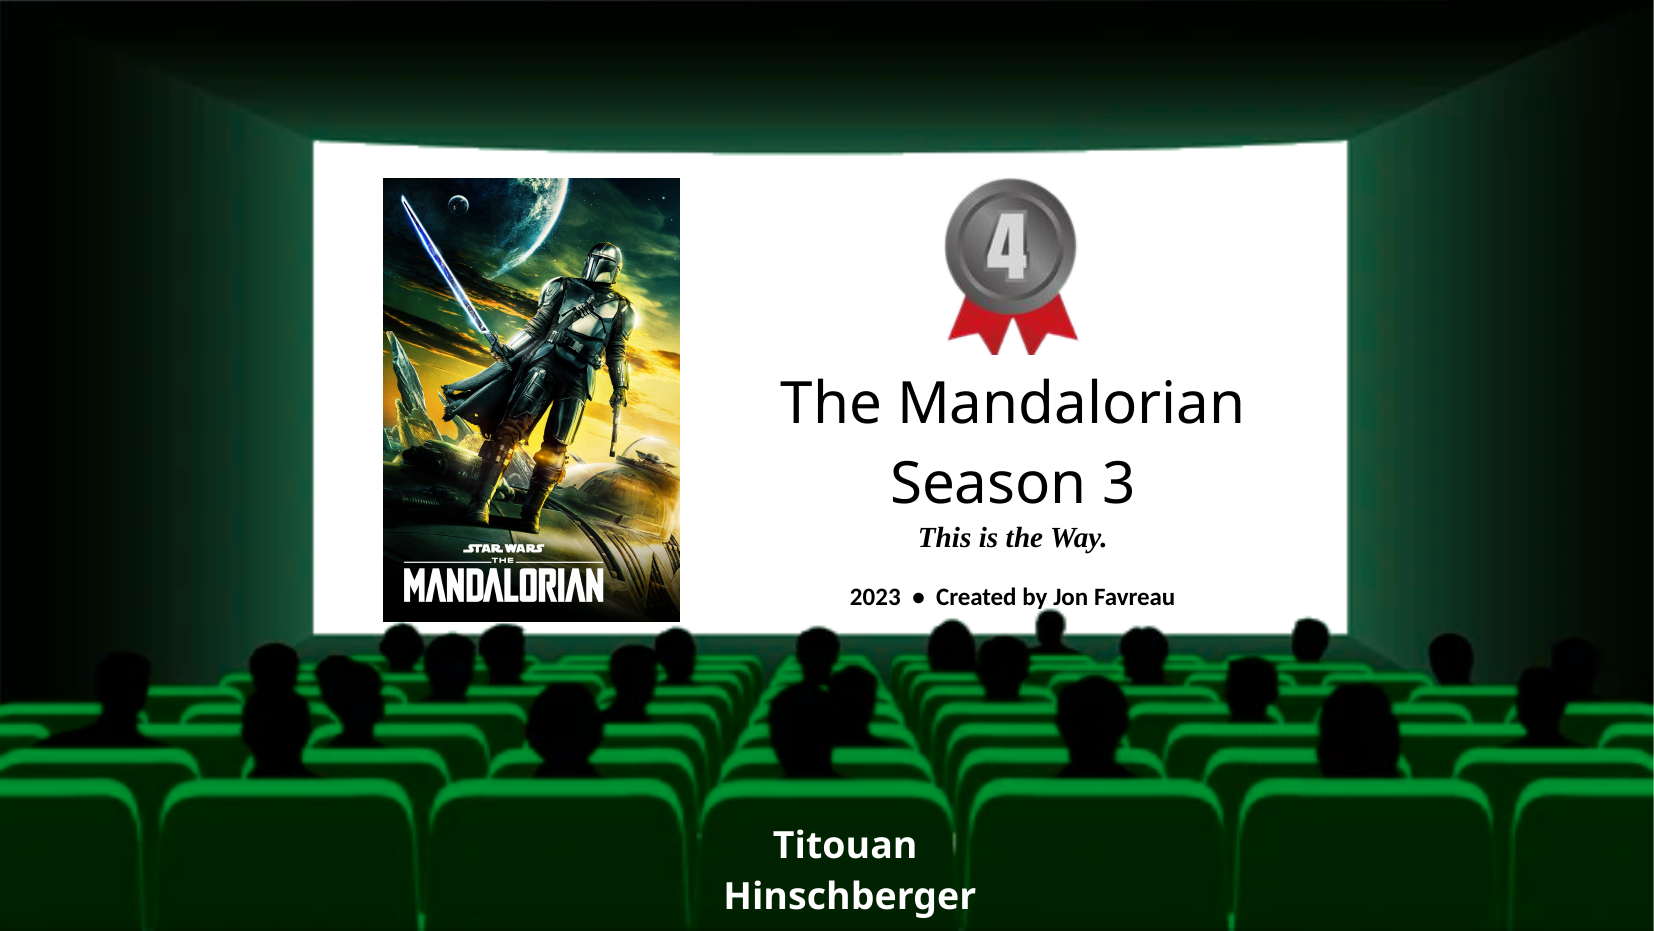

The Mandalorian
Season 3
This is the Way.
2023 • Created by Jon Favreau